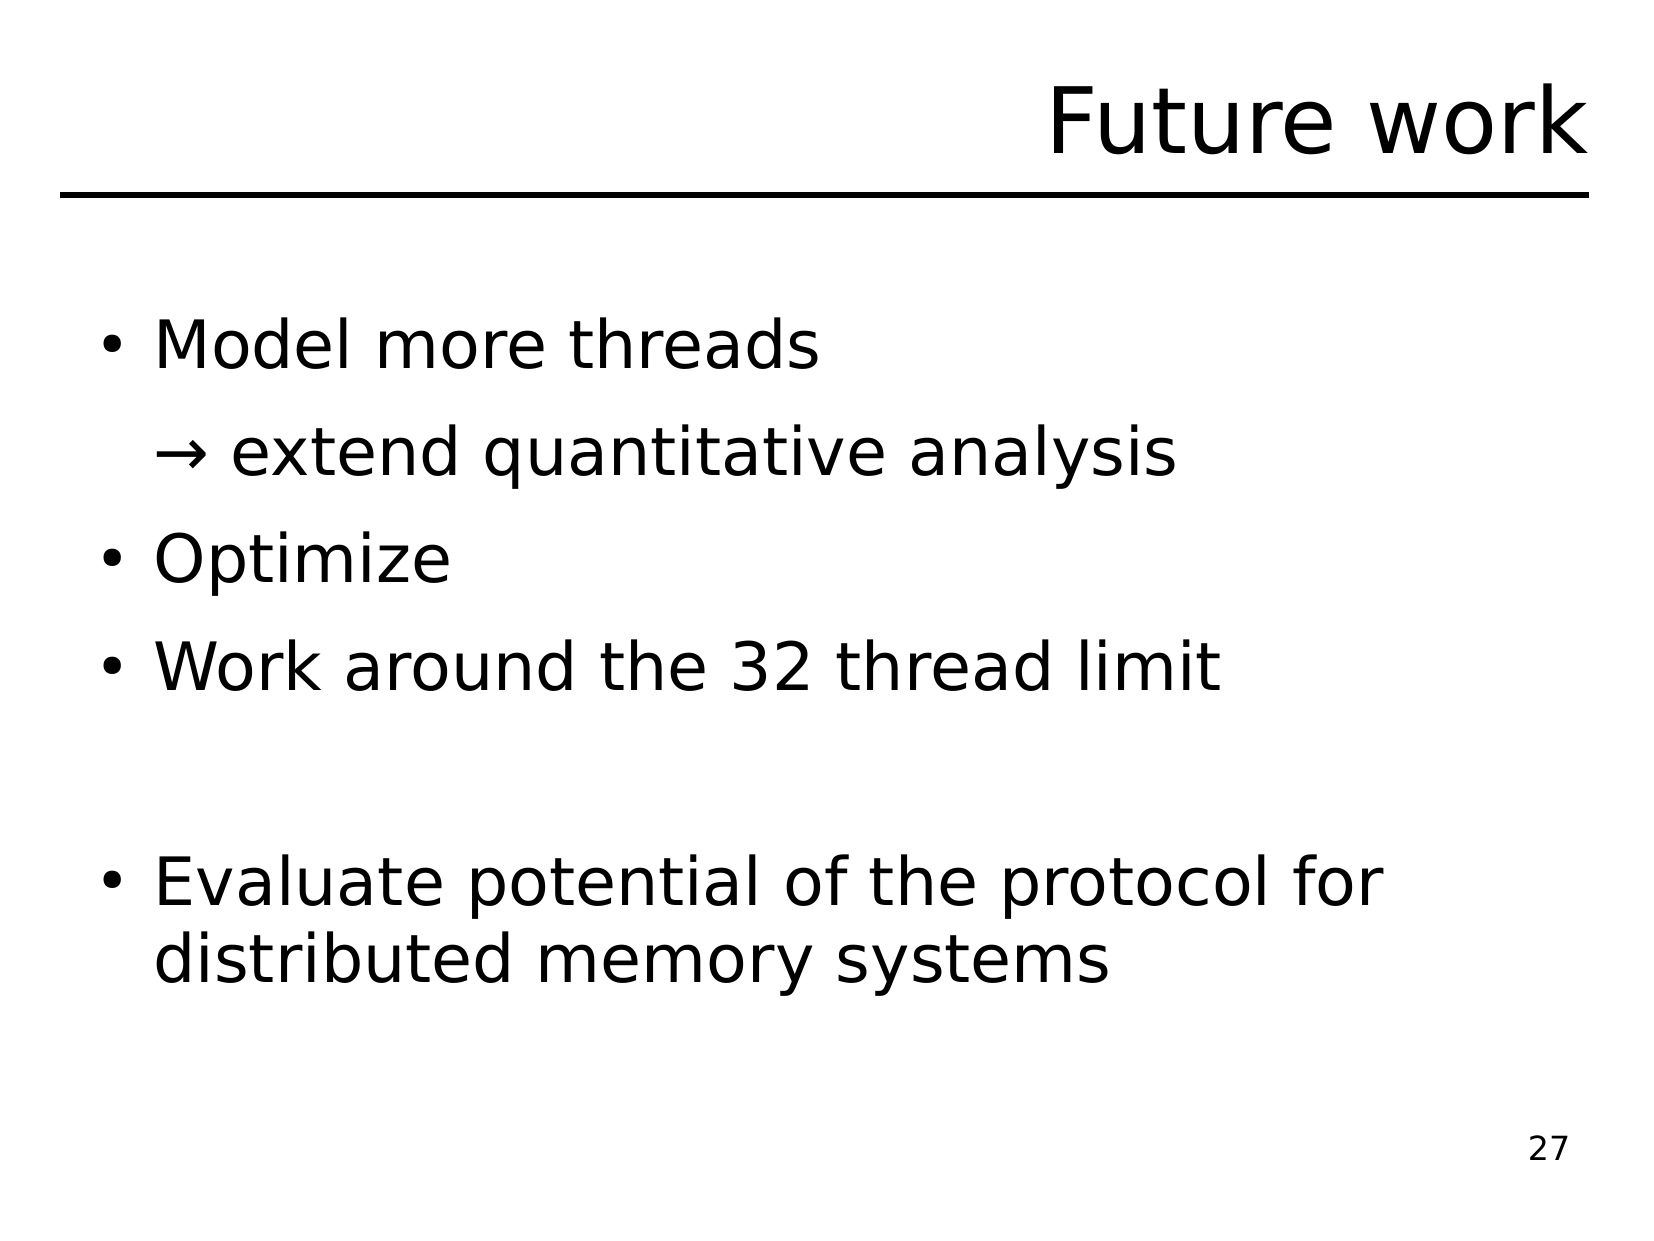

# Future work
Model more threads
→ extend quantitative analysis
Optimize
Work around the 32 thread limit
Evaluate potential of the protocol for distributed memory systems
27